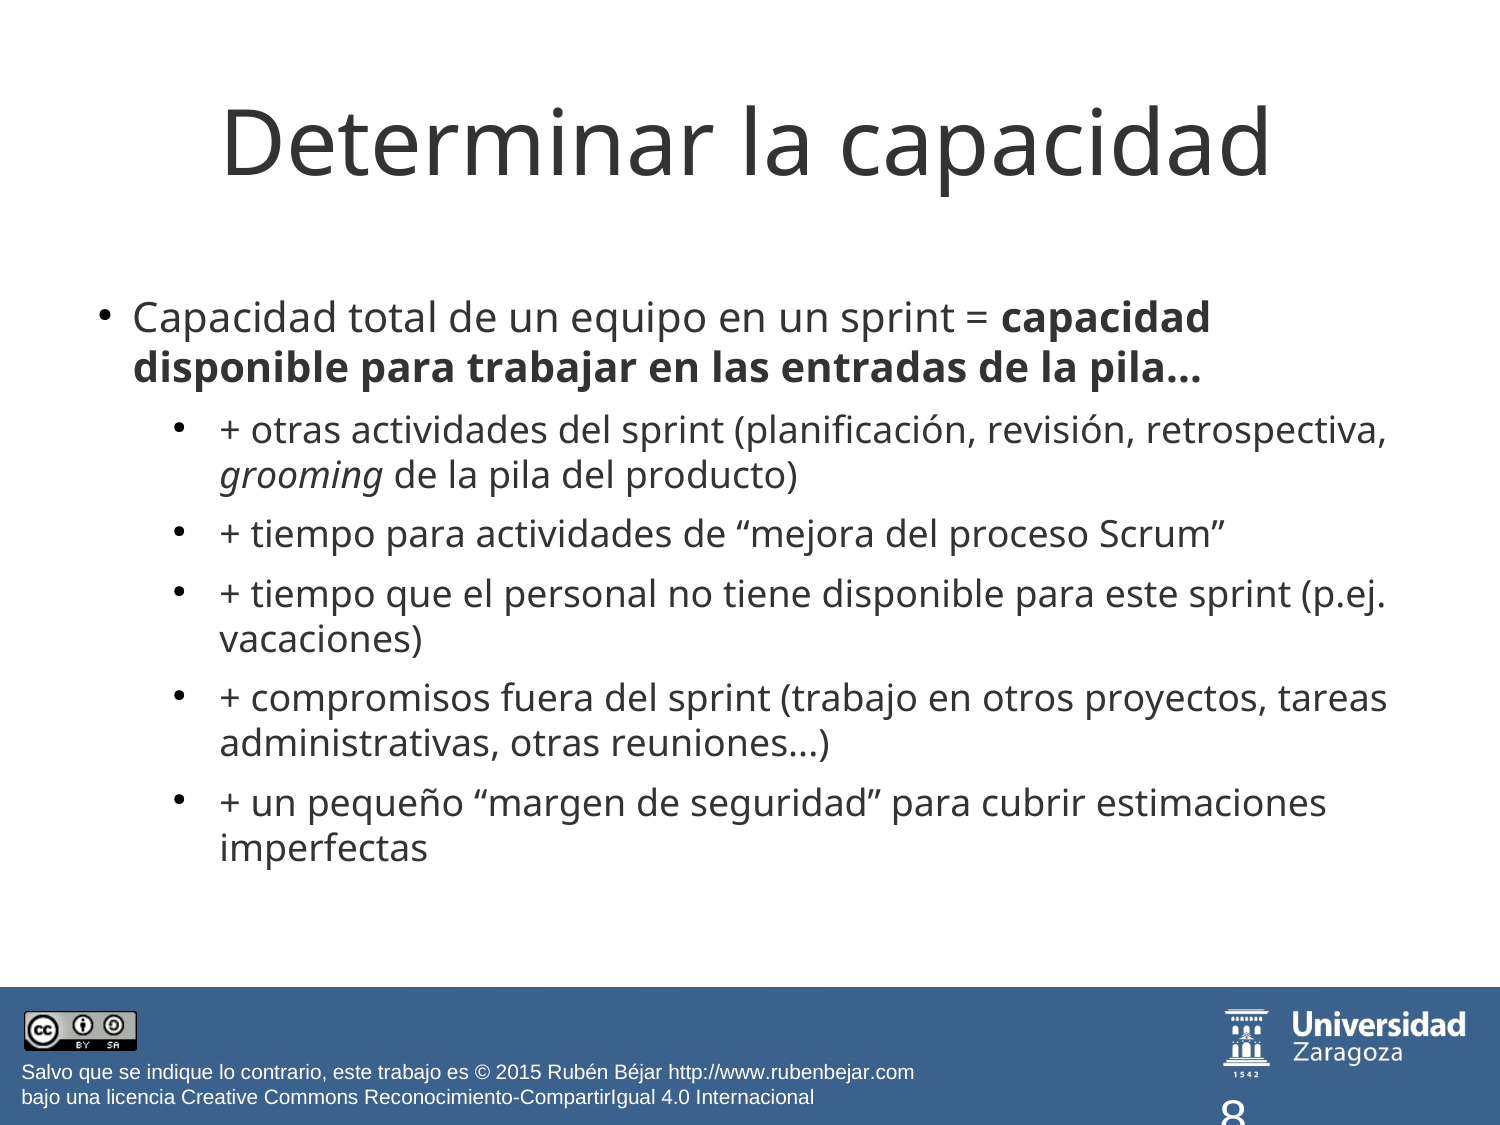

# Determinar la capacidad
Capacidad total de un equipo en un sprint = capacidad disponible para trabajar en las entradas de la pila...
+ otras actividades del sprint (planificación, revisión, retrospectiva, grooming de la pila del producto)
+ tiempo para actividades de “mejora del proceso Scrum”
+ tiempo que el personal no tiene disponible para este sprint (p.ej. vacaciones)
+ compromisos fuera del sprint (trabajo en otros proyectos, tareas administrativas, otras reuniones...)
+ un pequeño “margen de seguridad” para cubrir estimaciones imperfectas